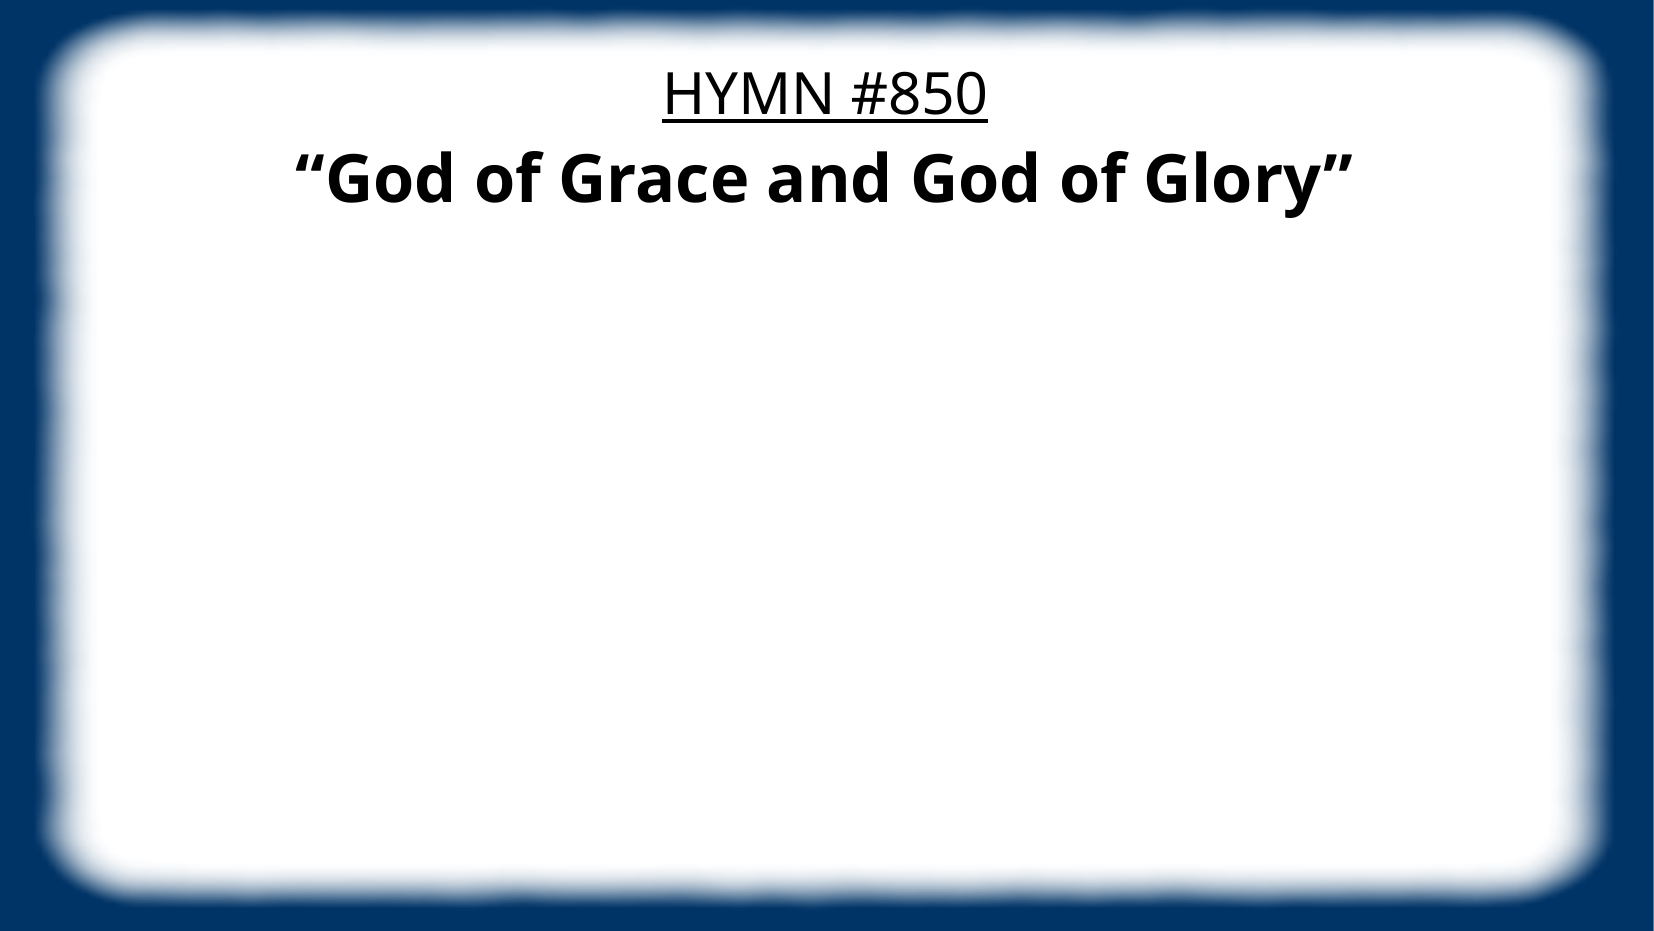

HYMN #850
“God of Grace and God of Glory”